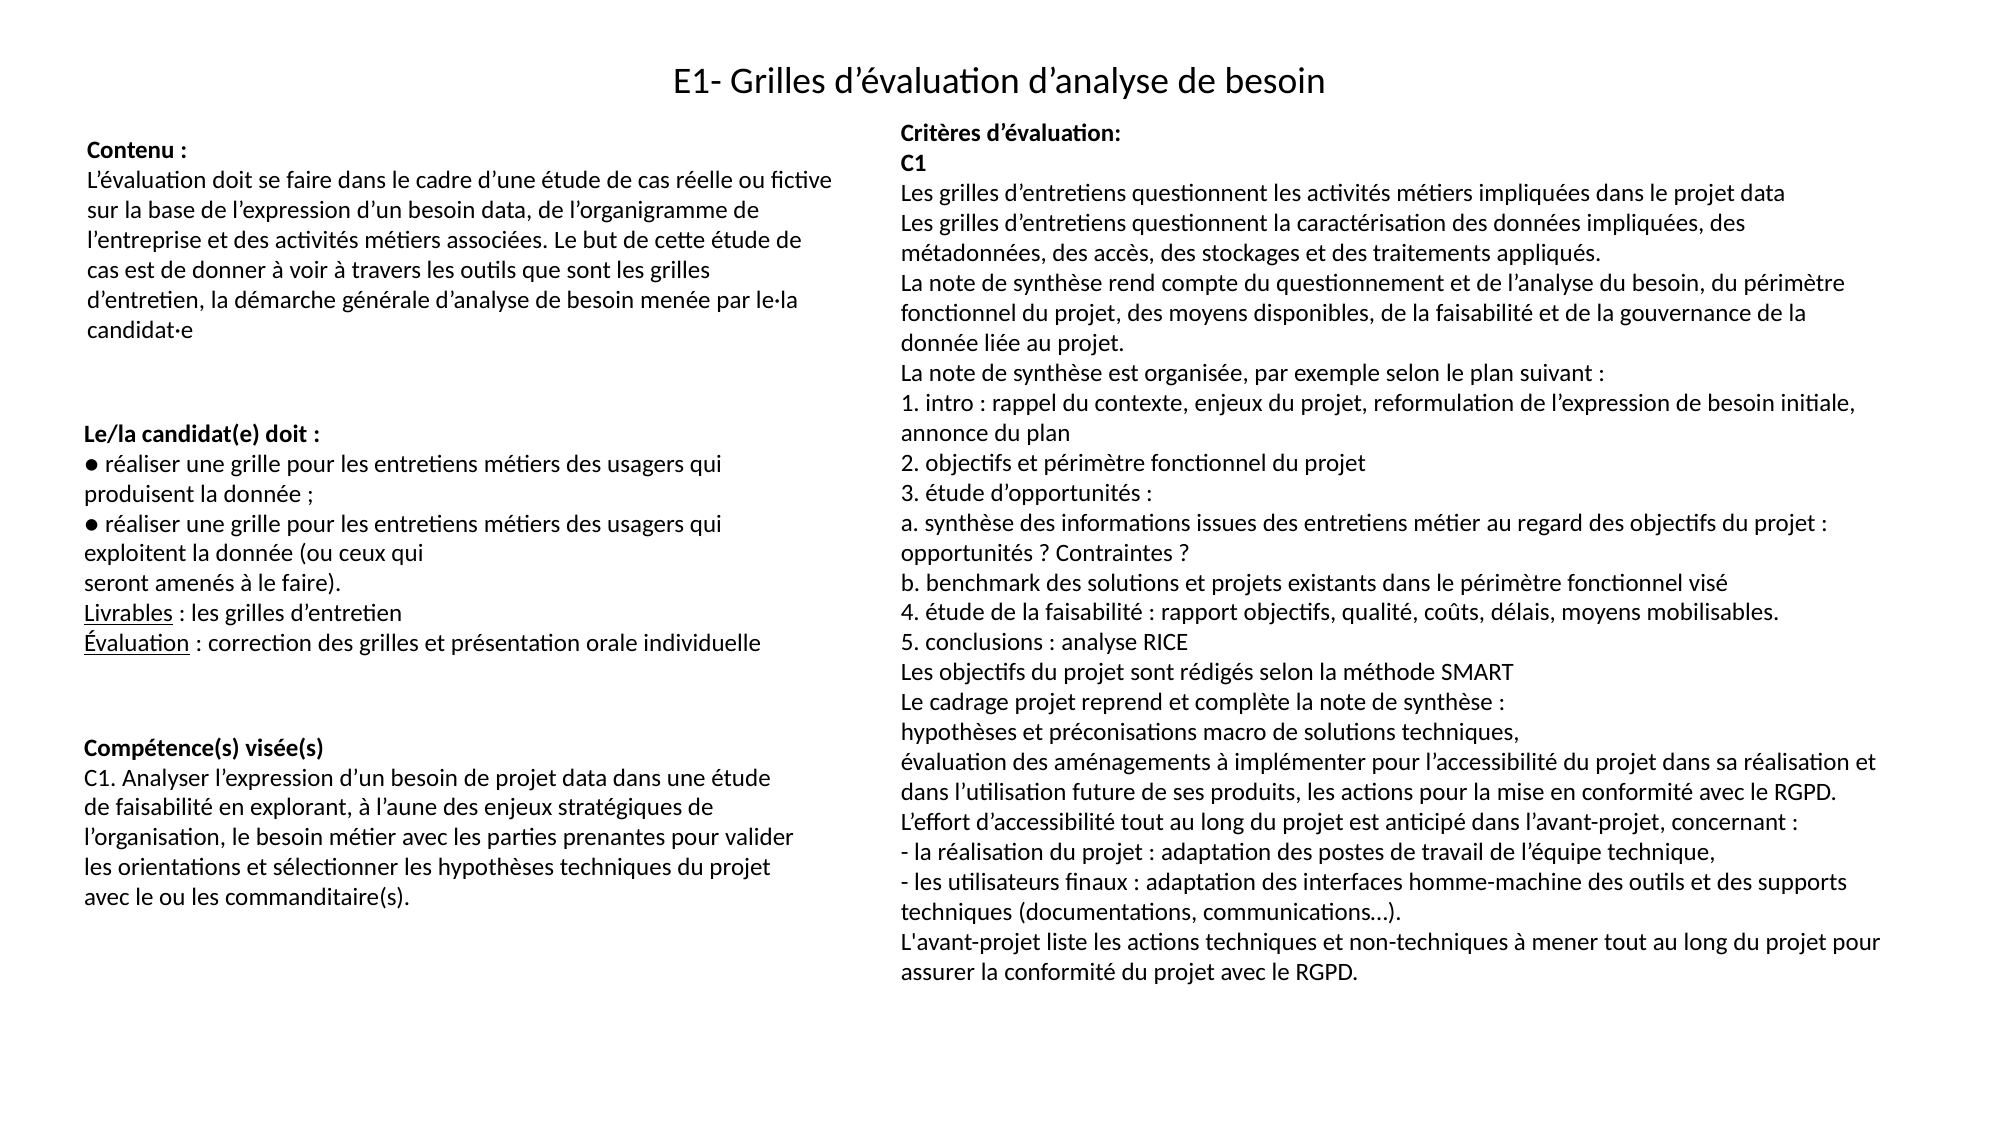

E1- Grilles d’évaluation d’analyse de besoin
Critères d’évaluation:
C1
Les grilles d’entretiens questionnent les activités métiers impliquées dans le projet data
Les grilles d’entretiens questionnent la caractérisation des données impliquées, des métadonnées, des accès, des stockages et des traitements appliqués.
La note de synthèse rend compte du questionnement et de l’analyse du besoin, du périmètre fonctionnel du projet, des moyens disponibles, de la faisabilité et de la gouvernance de la donnée liée au projet.
La note de synthèse est organisée, par exemple selon le plan suivant :
1. intro : rappel du contexte, enjeux du projet, reformulation de l’expression de besoin initiale, annonce du plan
2. objectifs et périmètre fonctionnel du projet
3. étude d’opportunités :
a. synthèse des informations issues des entretiens métier au regard des objectifs du projet :
opportunités ? Contraintes ?
b. benchmark des solutions et projets existants dans le périmètre fonctionnel visé
4. étude de la faisabilité : rapport objectifs, qualité, coûts, délais, moyens mobilisables.
5. conclusions : analyse RICE
Les objectifs du projet sont rédigés selon la méthode SMART
Le cadrage projet reprend et complète la note de synthèse :
hypothèses et préconisations macro de solutions techniques,
évaluation des aménagements à implémenter pour l’accessibilité du projet dans sa réalisation et dans l’utilisation future de ses produits, les actions pour la mise en conformité avec le RGPD.
L’effort d’accessibilité tout au long du projet est anticipé dans l’avant-projet, concernant :
- la réalisation du projet : adaptation des postes de travail de l’équipe technique,
- les utilisateurs finaux : adaptation des interfaces homme-machine des outils et des supports techniques (documentations, communications…).
L'avant-projet liste les actions techniques et non-techniques à mener tout au long du projet pour assurer la conformité du projet avec le RGPD.
Contenu :
L’évaluation doit se faire dans le cadre d’une étude de cas réelle ou fictive sur la base de l’expression d’un besoin data, de l’organigramme de l’entreprise et des activités métiers associées. Le but de cette étude de cas est de donner à voir à travers les outils que sont les grilles d’entretien, la démarche générale d’analyse de besoin menée par le·la candidat·e
Le/la candidat(e) doit :
● réaliser une grille pour les entretiens métiers des usagers qui produisent la donnée ;
● réaliser une grille pour les entretiens métiers des usagers qui exploitent la donnée (ou ceux qui
seront amenés à le faire).
Livrables : les grilles d’entretien
Évaluation : correction des grilles et présentation orale individuelle
Compétence(s) visée(s)
C1. Analyser l’expression d’un besoin de projet data dans une étude de faisabilité en explorant, à l’aune des enjeux stratégiques de l’organisation, le besoin métier avec les parties prenantes pour valider les orientations et sélectionner les hypothèses techniques du projet avec le ou les commanditaire(s).